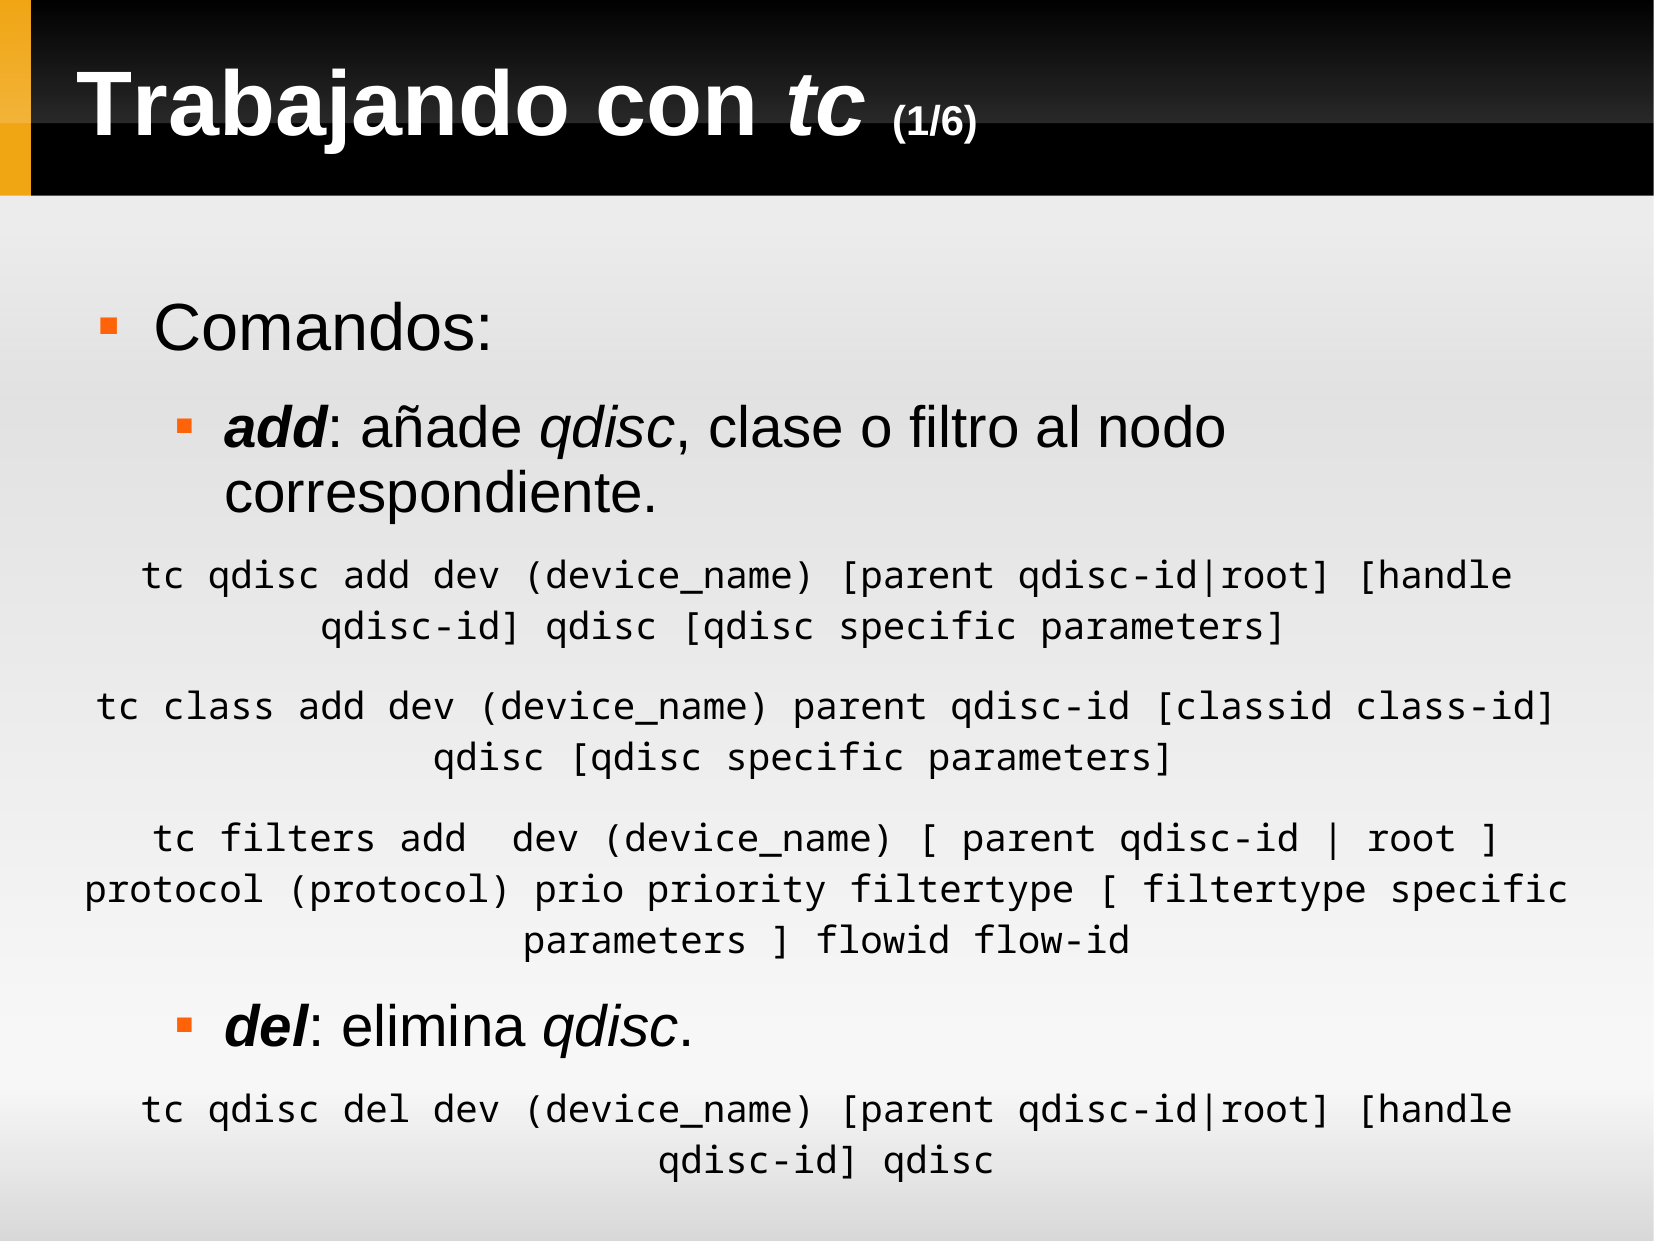

# Trabajando con tc (1/6)
Comandos:
add: añade qdisc, clase o filtro al nodo correspondiente.
tc qdisc add dev (device_name) [parent qdisc-id|root] [handle qdisc-id] qdisc [qdisc specific parameters]
tc class add dev (device_name) parent qdisc-id [classid class-id] qdisc [qdisc specific parameters]
tc filters add dev (device_name) [ parent qdisc-id | root ] protocol (protocol) prio priority filtertype [ filtertype specific parameters ] flowid flow-id
del: elimina qdisc.
tc qdisc del dev (device_name) [parent qdisc-id|root] [handle qdisc-id] qdisc